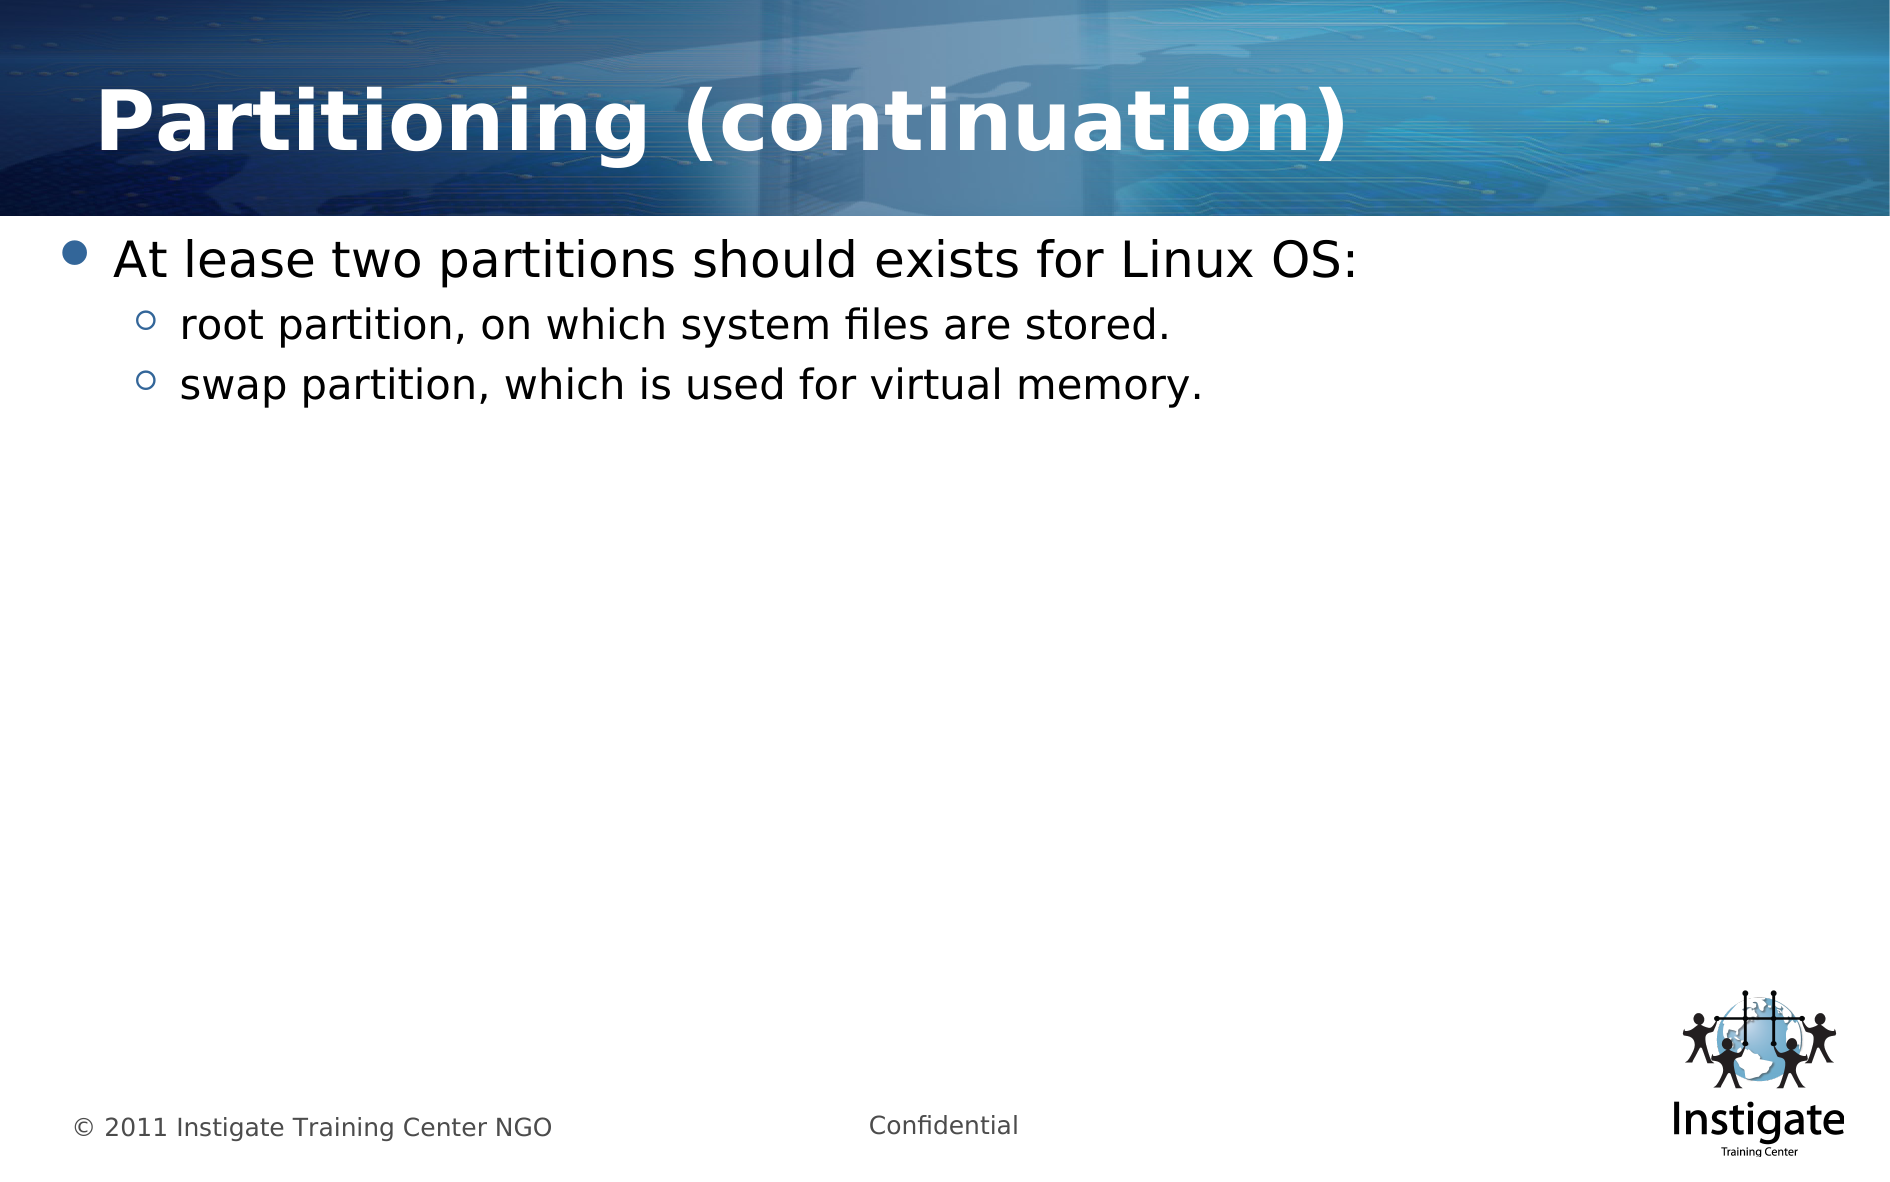

# Partitioning (continuation)
At lease two partitions should exists for Linux OS:
root partition, on which system files are stored.
swap partition, which is used for virtual memory.